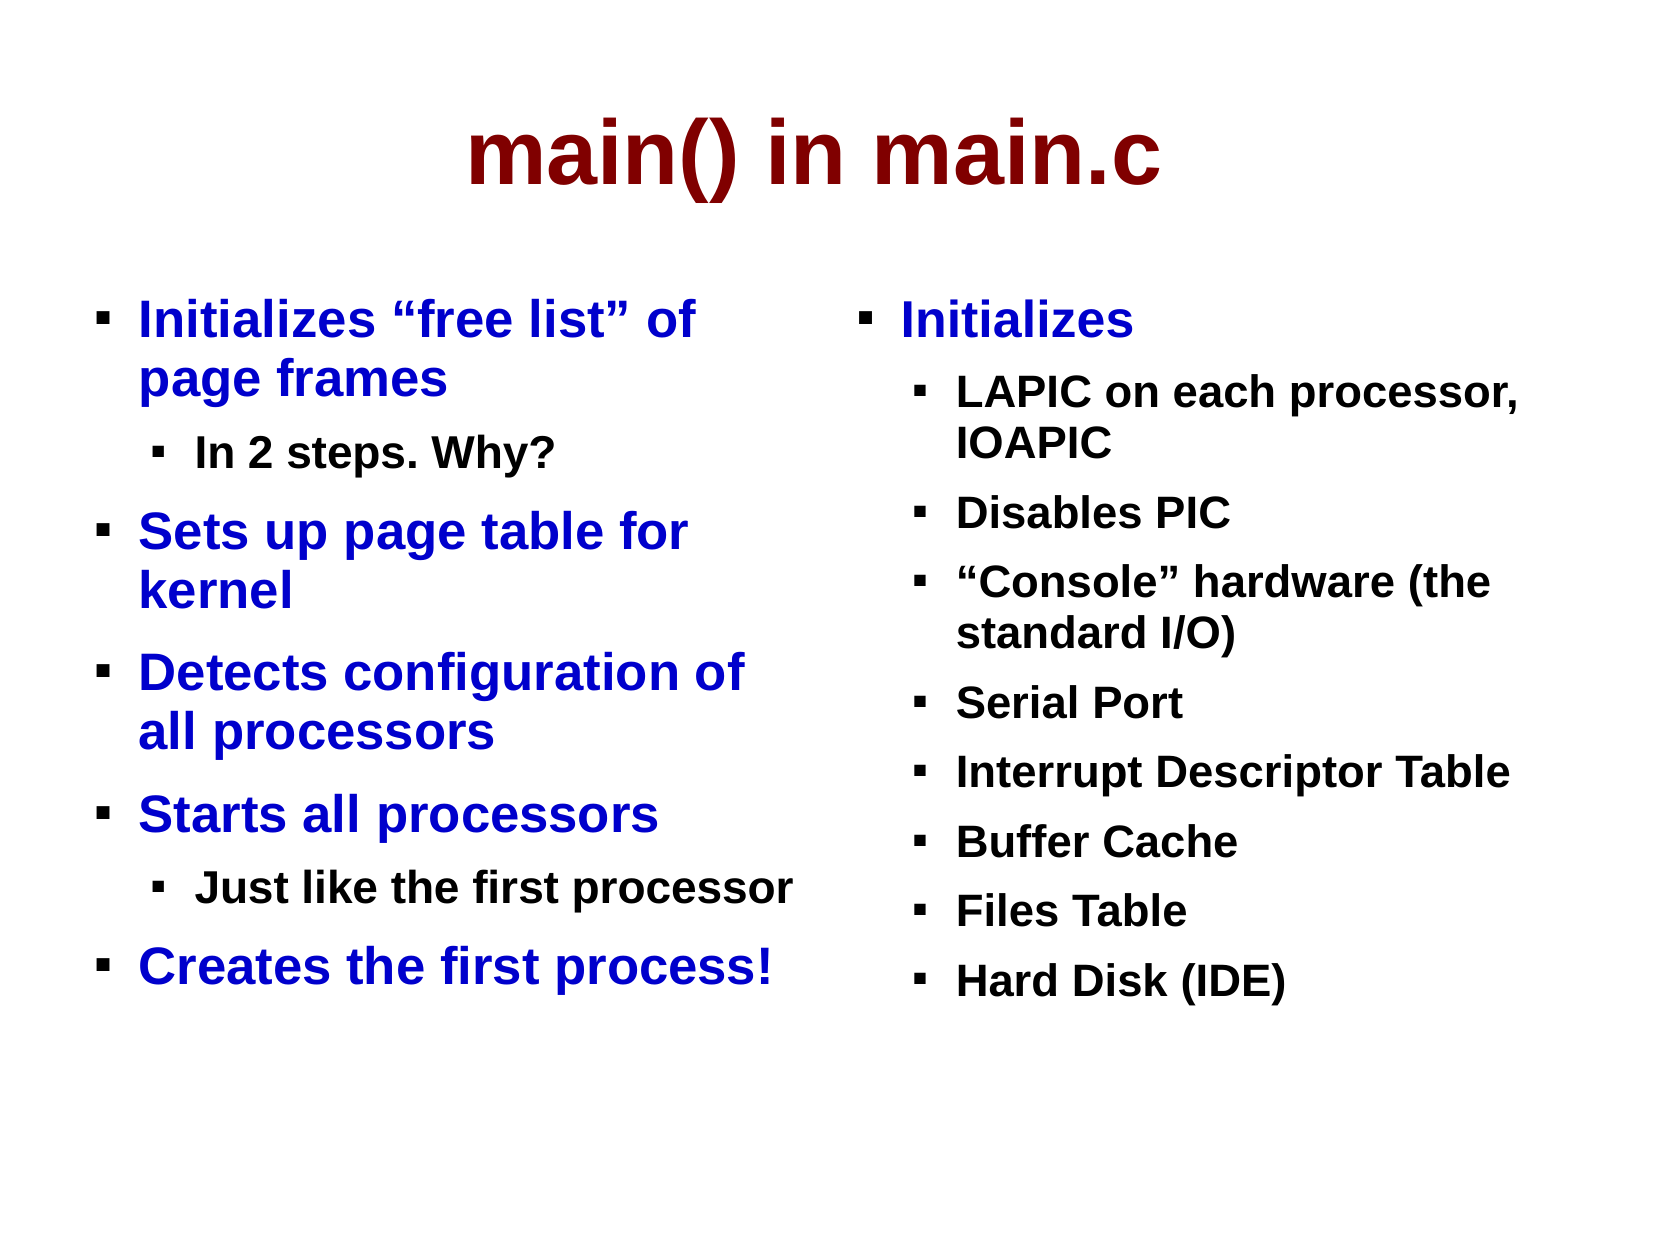

# main() in main.c
Initializes “free list” of page frames
In 2 steps. Why?
Sets up page table for kernel
Detects configuration of all processors
Starts all processors
Just like the first processor
Creates the first process!
Initializes
LAPIC on each processor, IOAPIC
Disables PIC
“Console” hardware (the standard I/O)
Serial Port
Interrupt Descriptor Table
Buffer Cache
Files Table
Hard Disk (IDE)